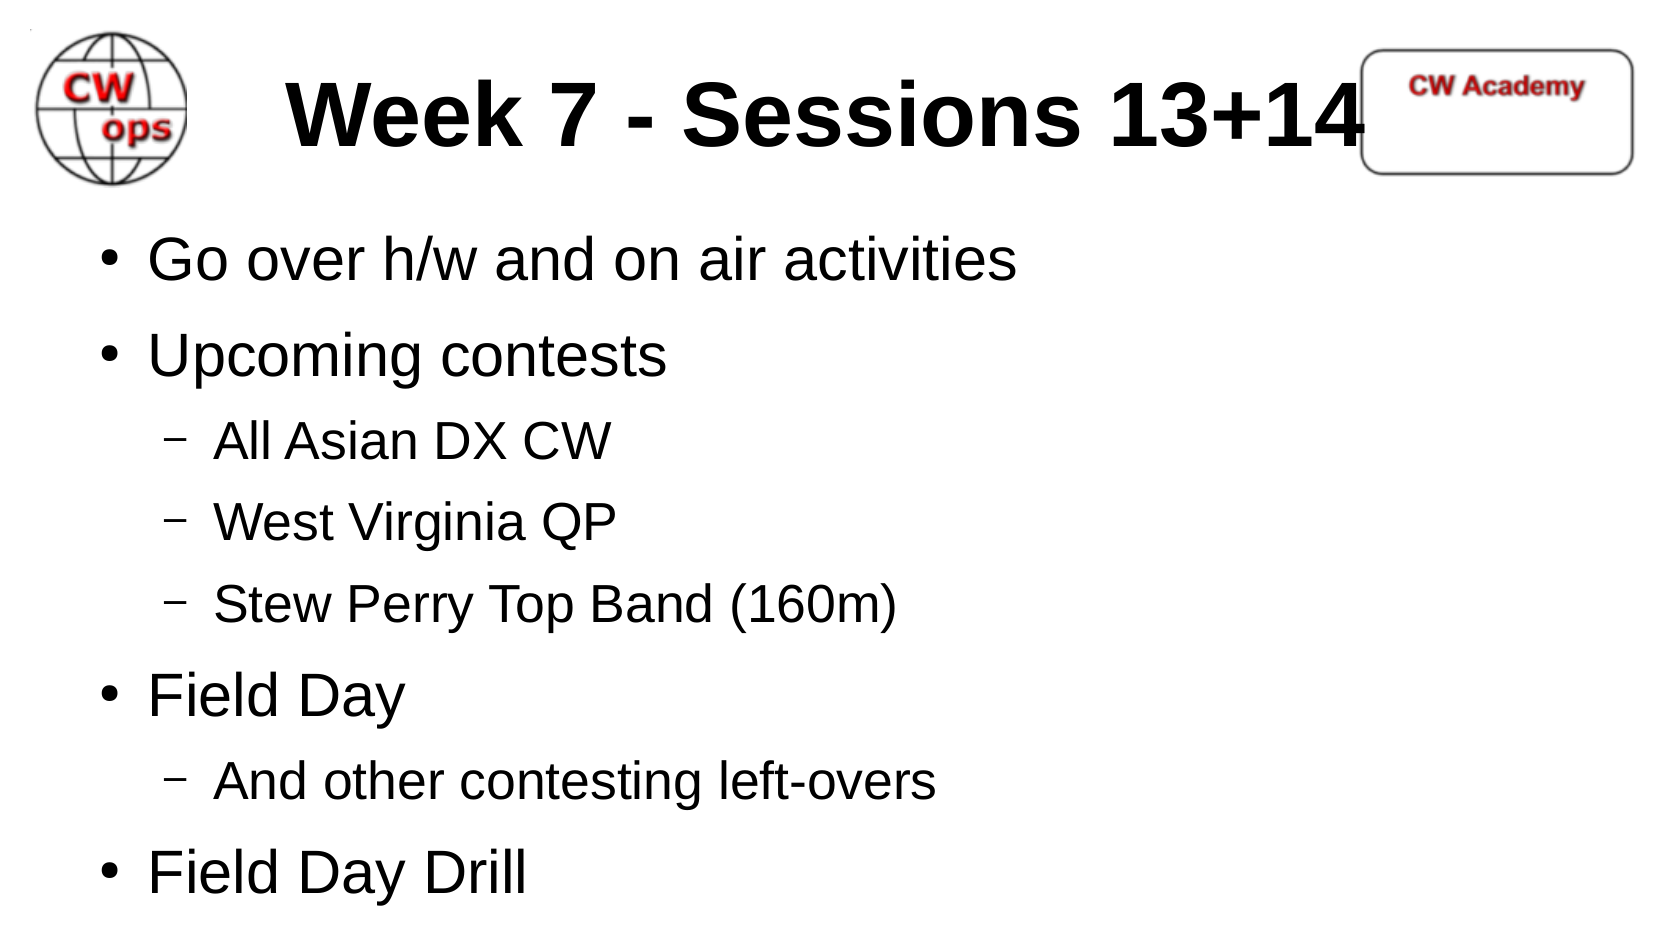

# Week 7 - Sessions 13+14
Go over h/w and on air activities
Upcoming contests
All Asian DX CW
West Virginia QP
Stew Perry Top Band (160m)
Field Day
And other contesting left-overs
Field Day Drill